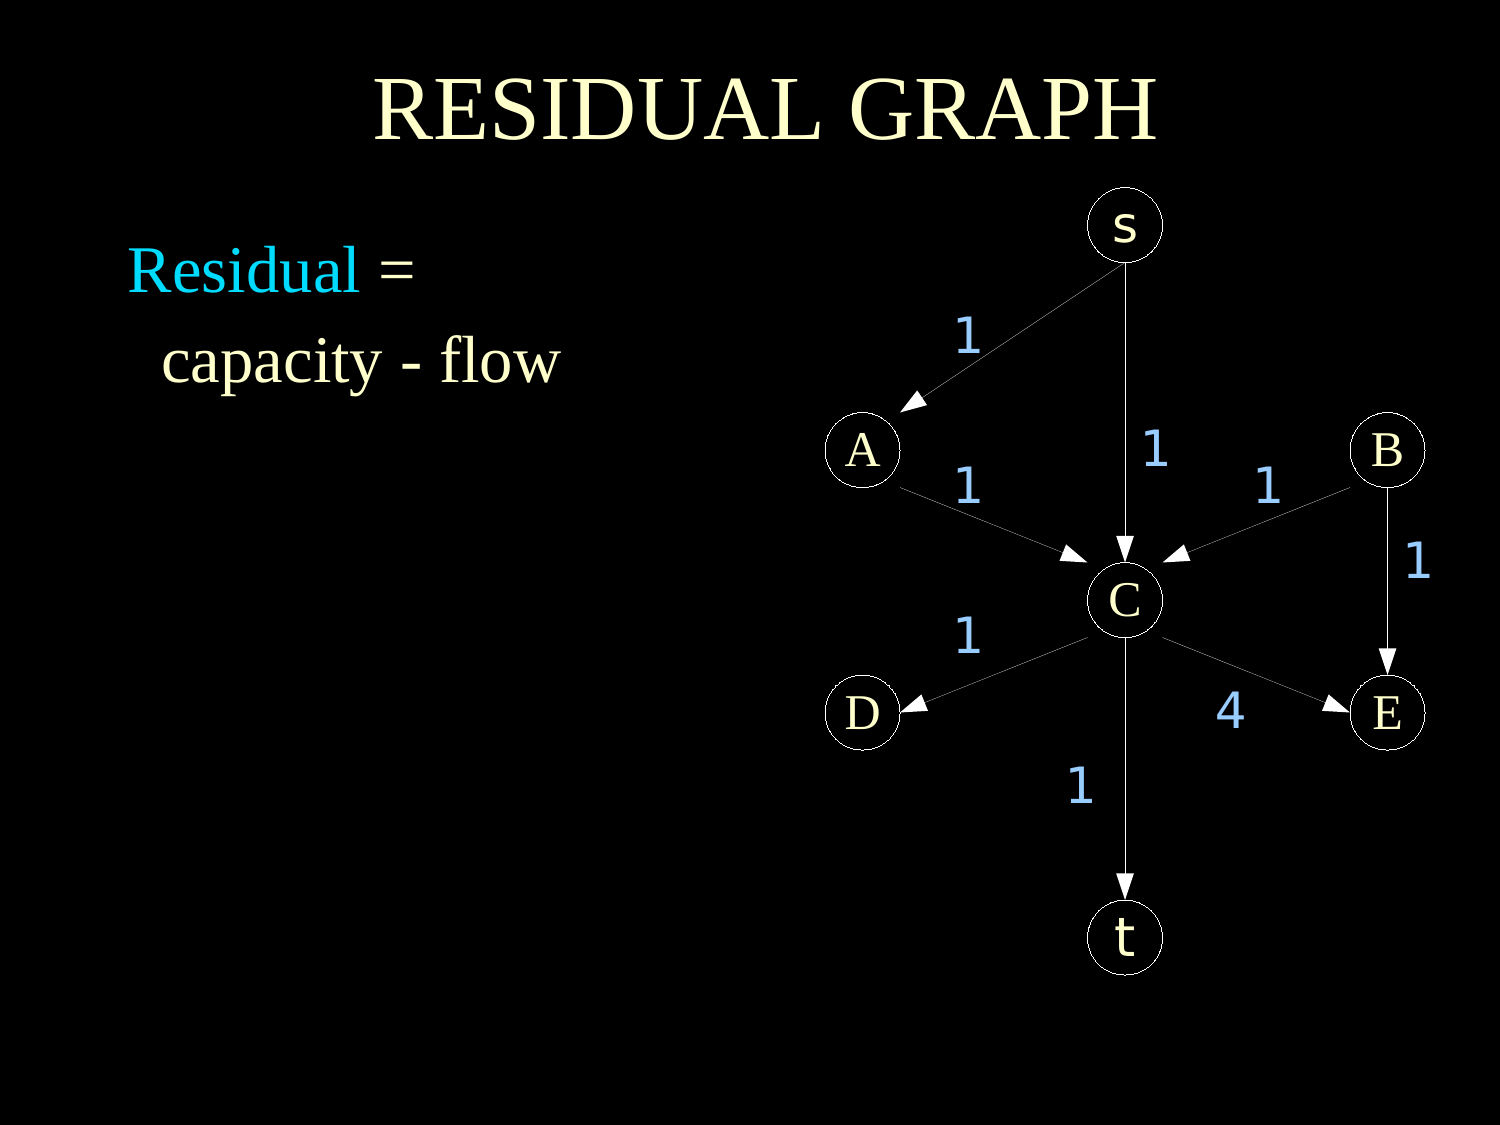

# RESIDUAL GRAPH
s
Residual =
 capacity - flow
1
A
1
B
1
1
1
C
1
D
4
E
1
t